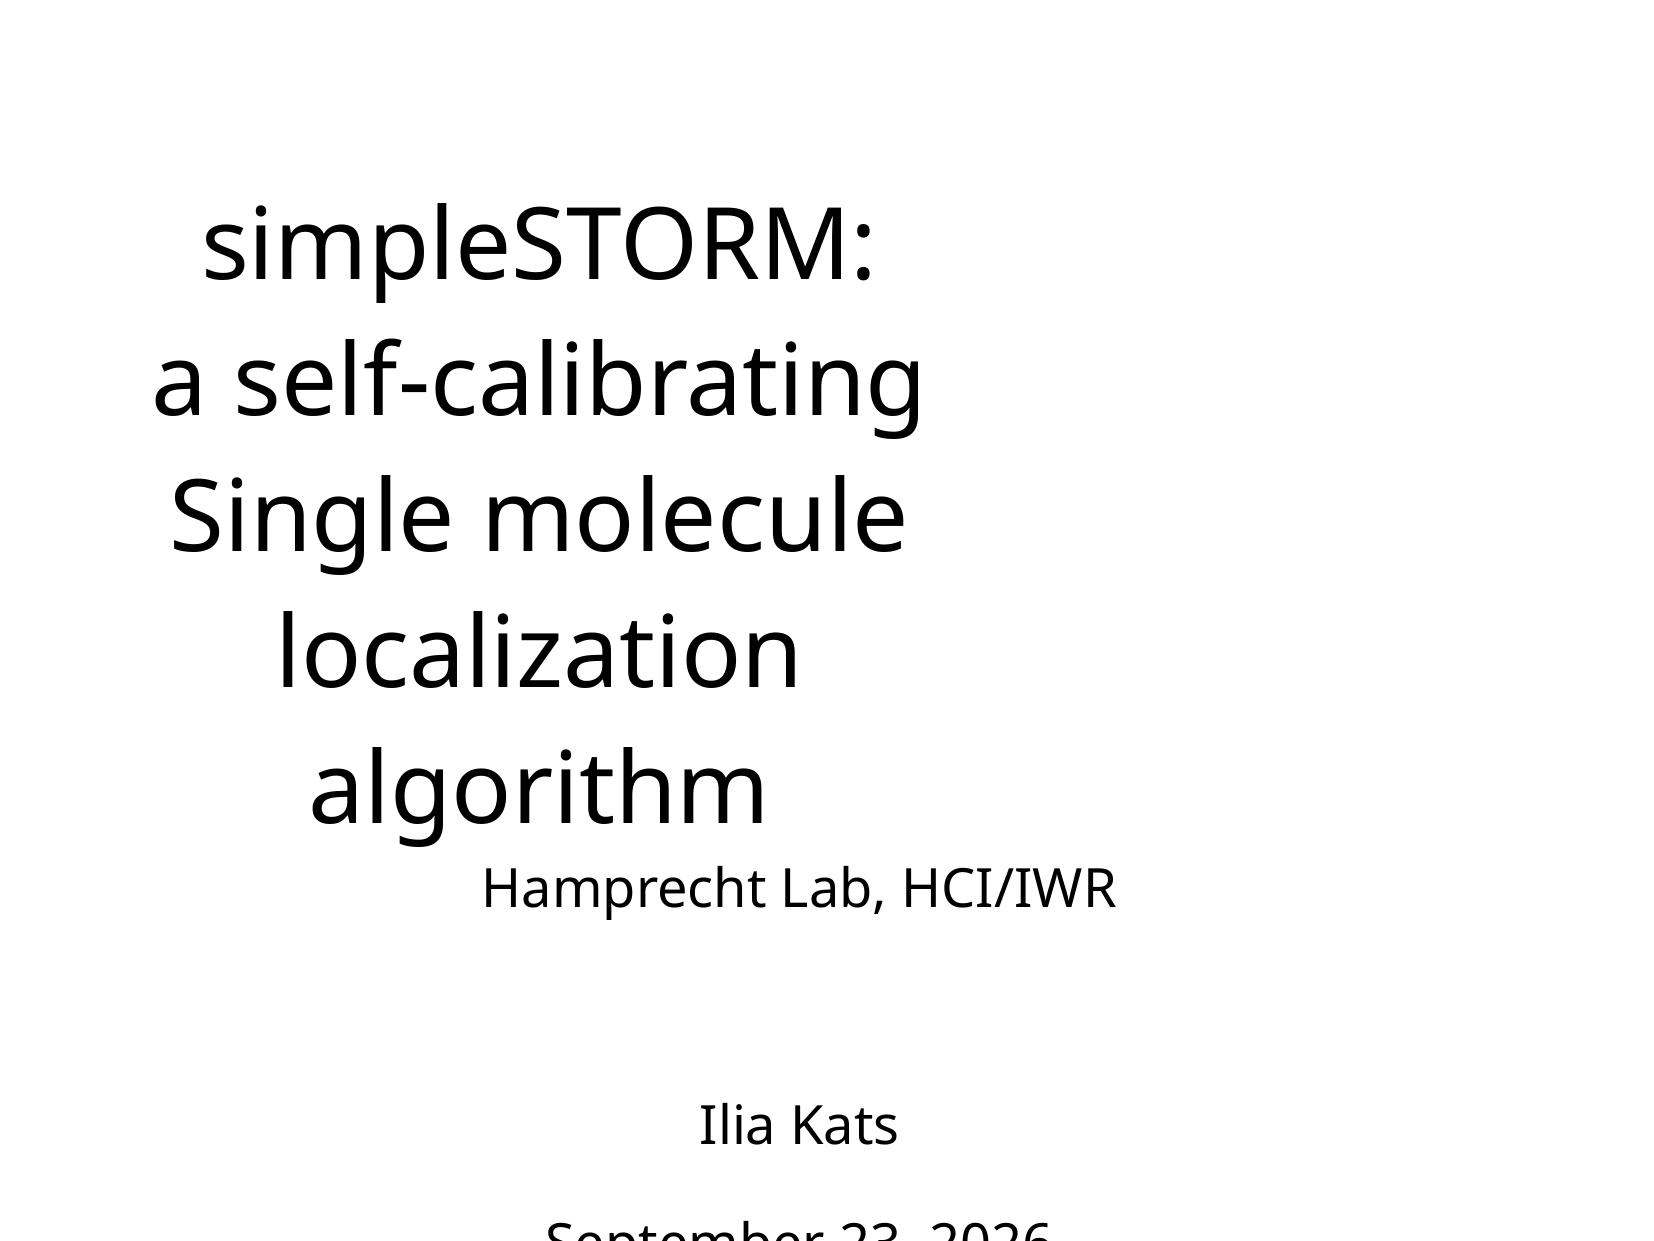

simpleSTORM:
a self-calibrating
Single molecule
localization
algorithm
Hamprecht Lab, HCI/IWR
Ilia Kats